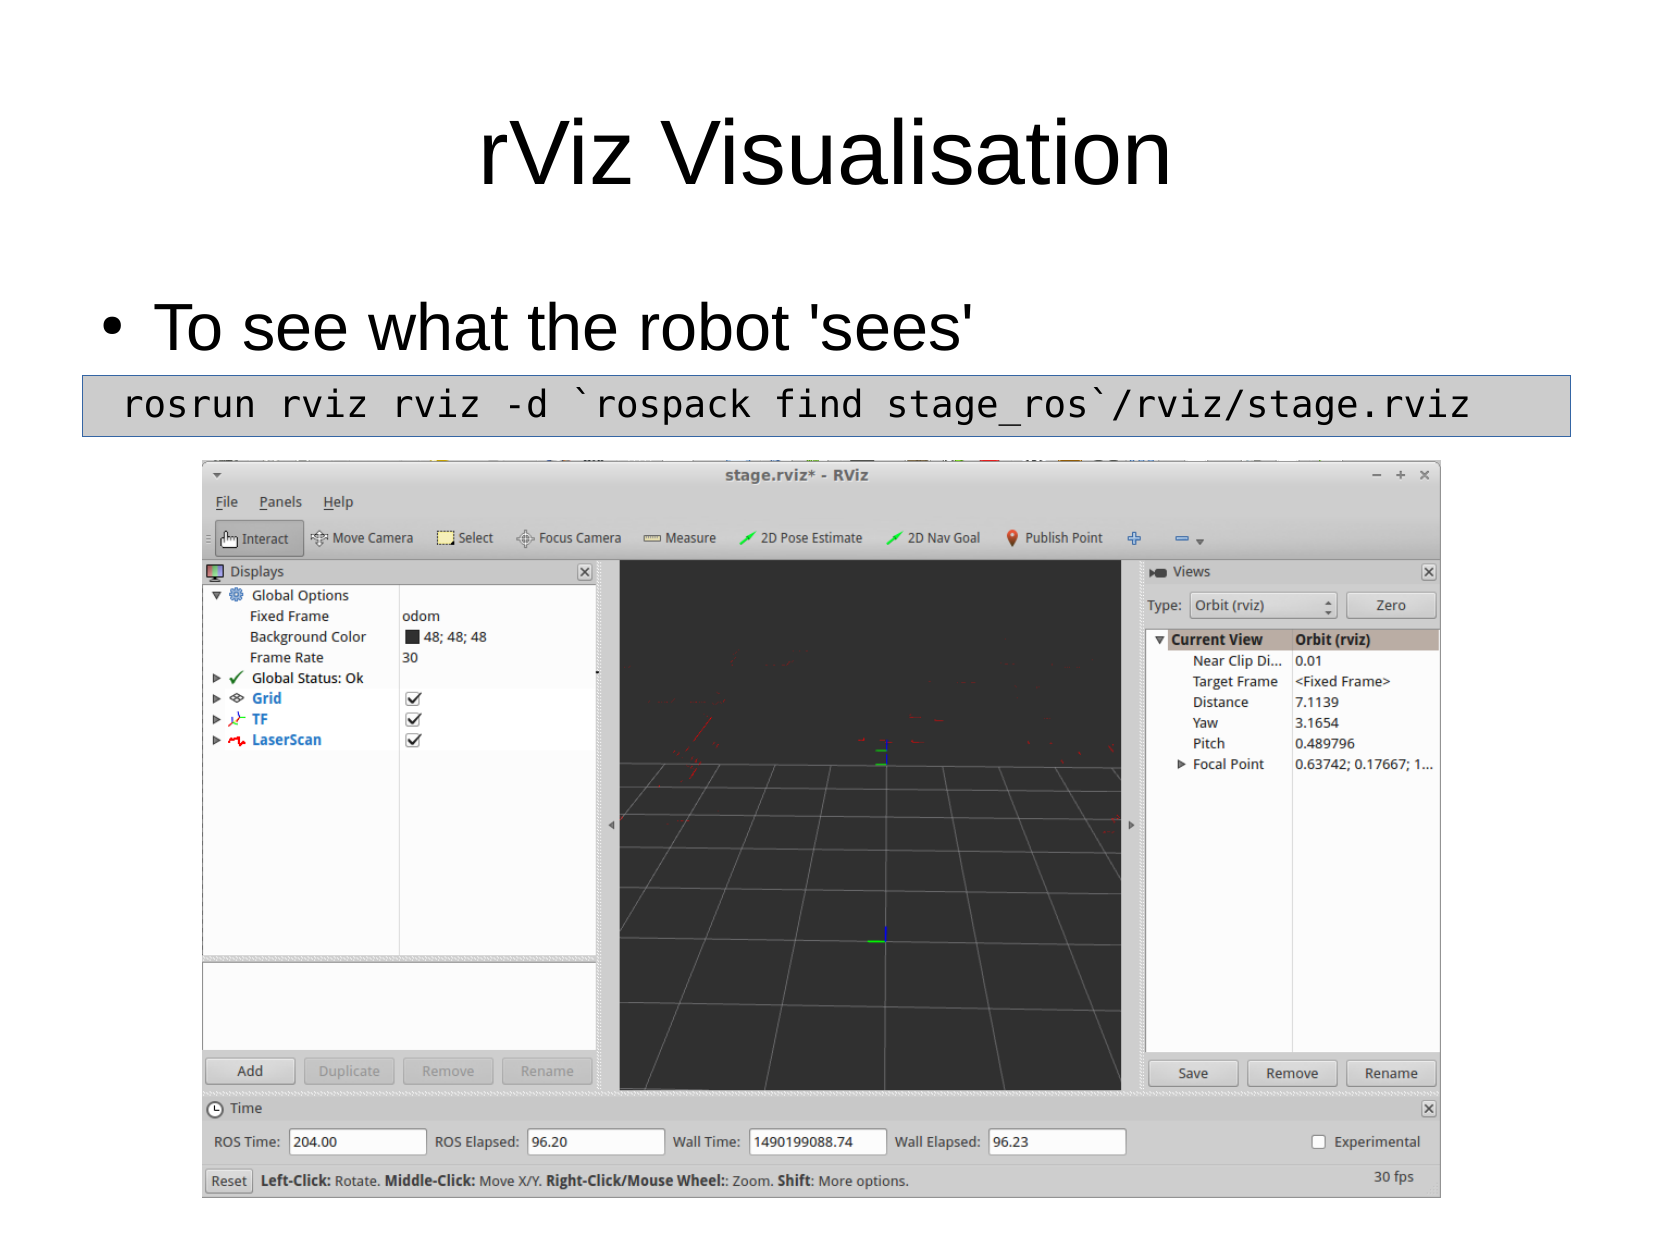

# rViz Visualisation
To see what the robot 'sees'
rosrun rviz rviz -d `rospack find stage_ros`/rviz/stage.rviz